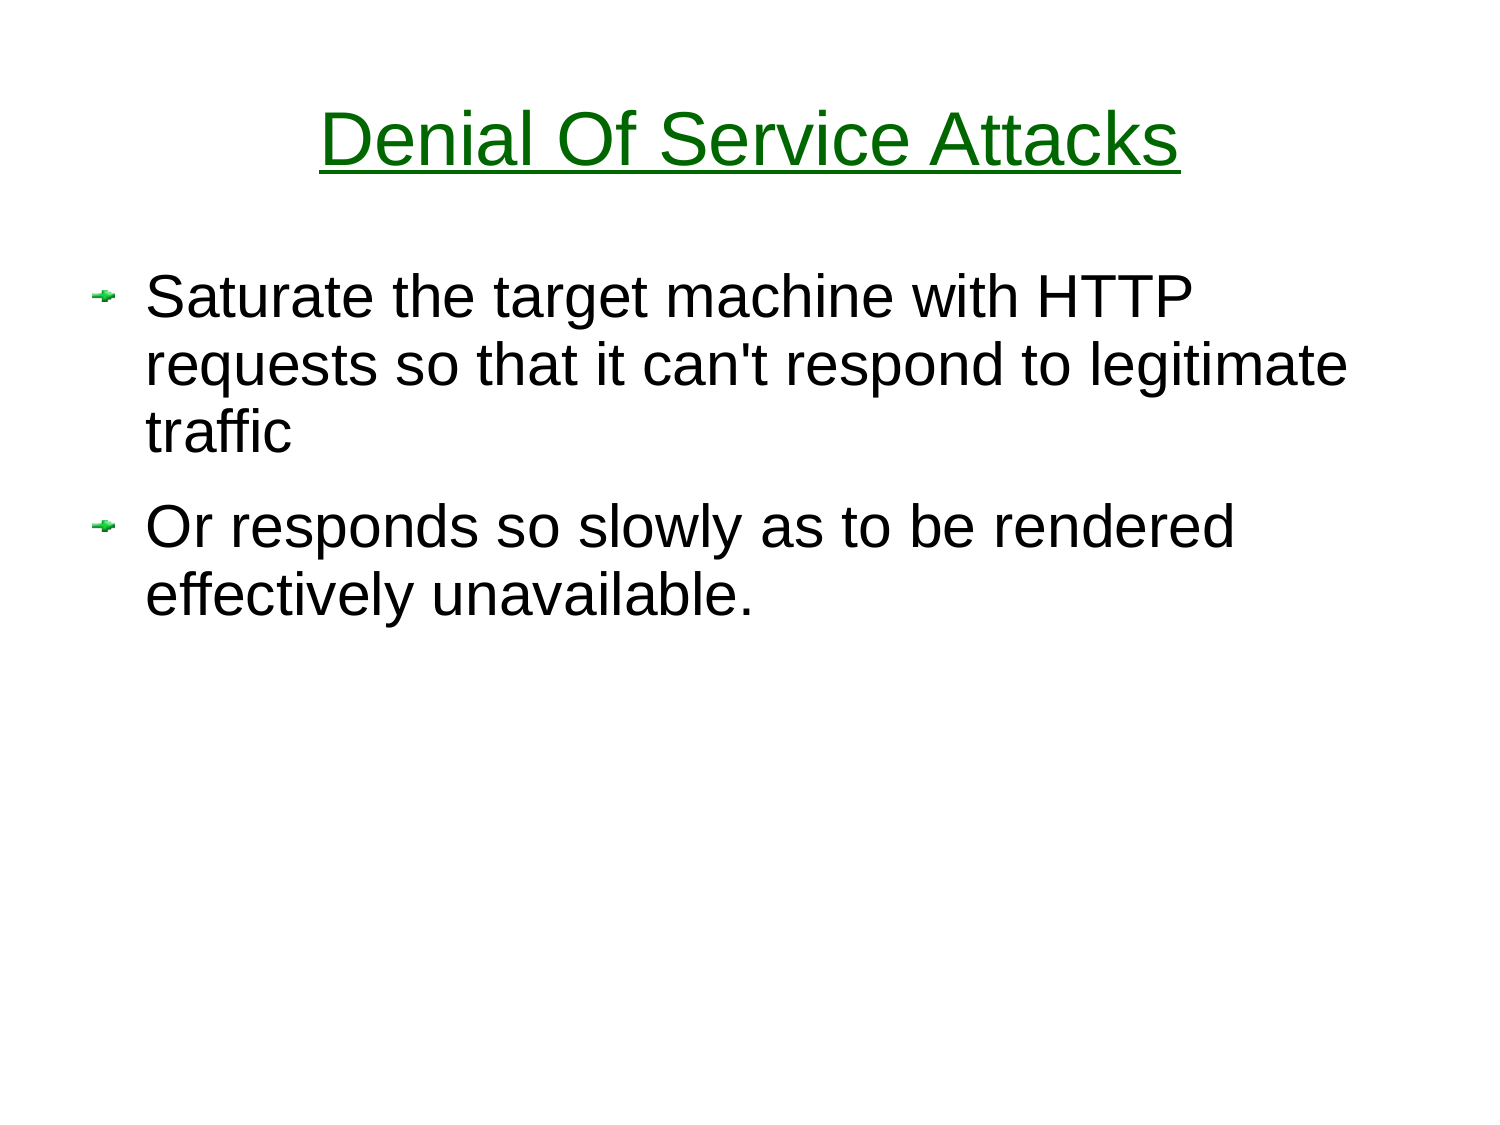

# Denial Of Service Attacks
Saturate the target machine with HTTP requests so that it can't respond to legitimate traffic
Or responds so slowly as to be rendered effectively unavailable.